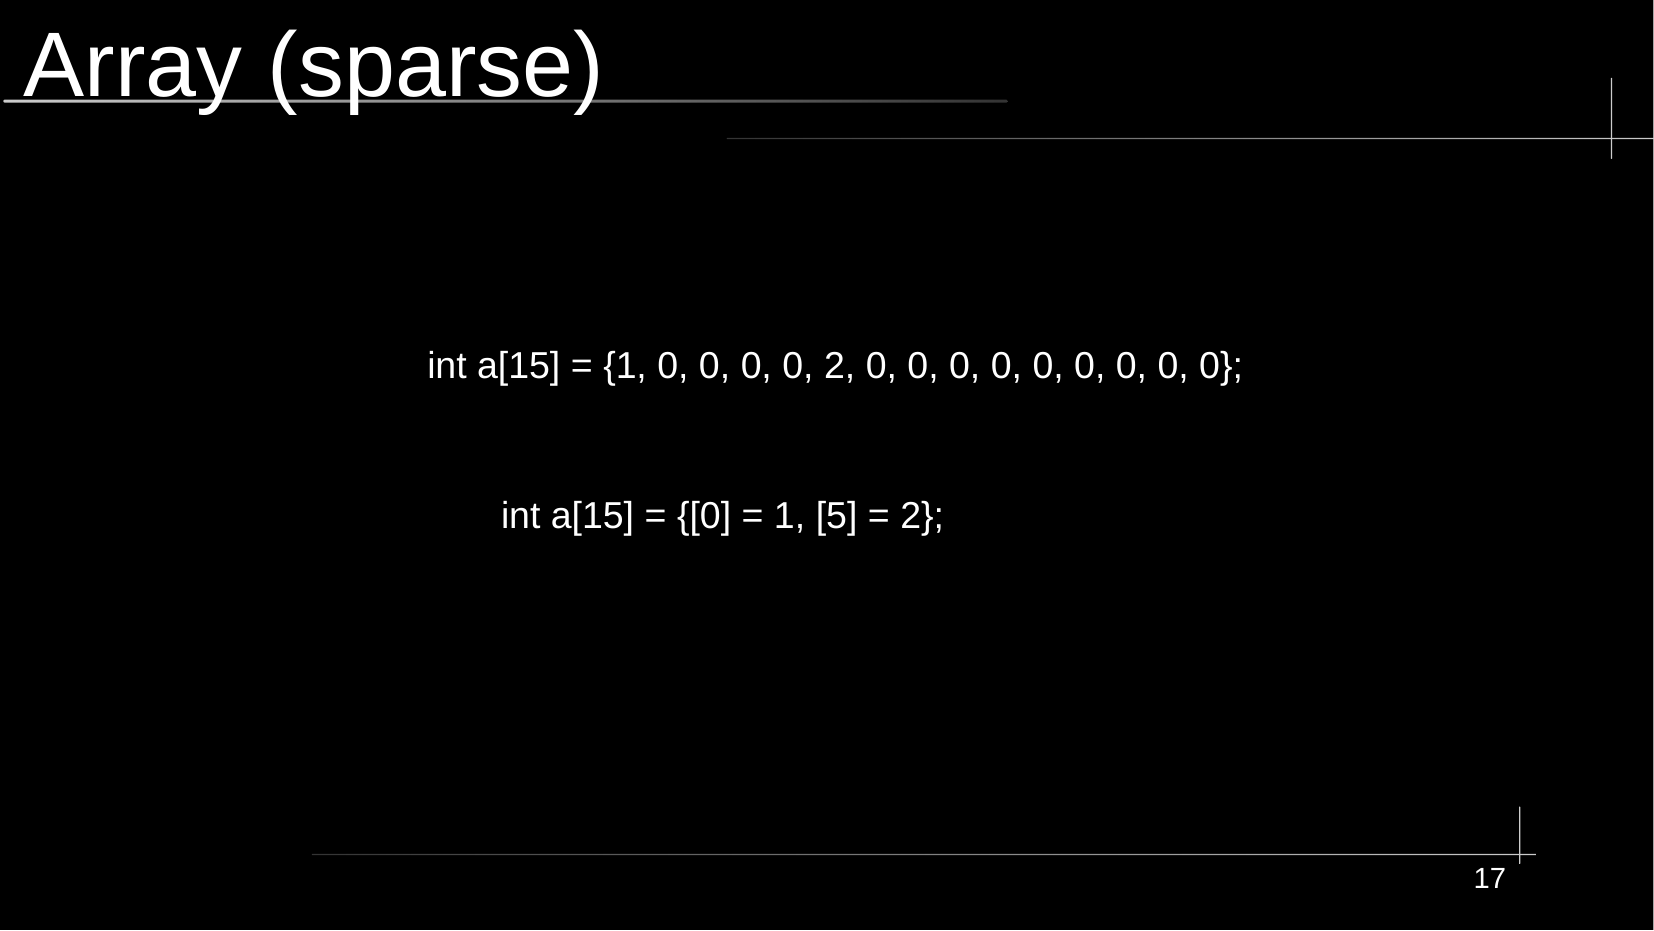

# Array (sparse)
int a[15] = {1, 0, 0, 0, 0, 2, 0, 0, 0, 0, 0, 0, 0, 0, 0};
int a[15] = {[0] = 1, [5] = 2};
17